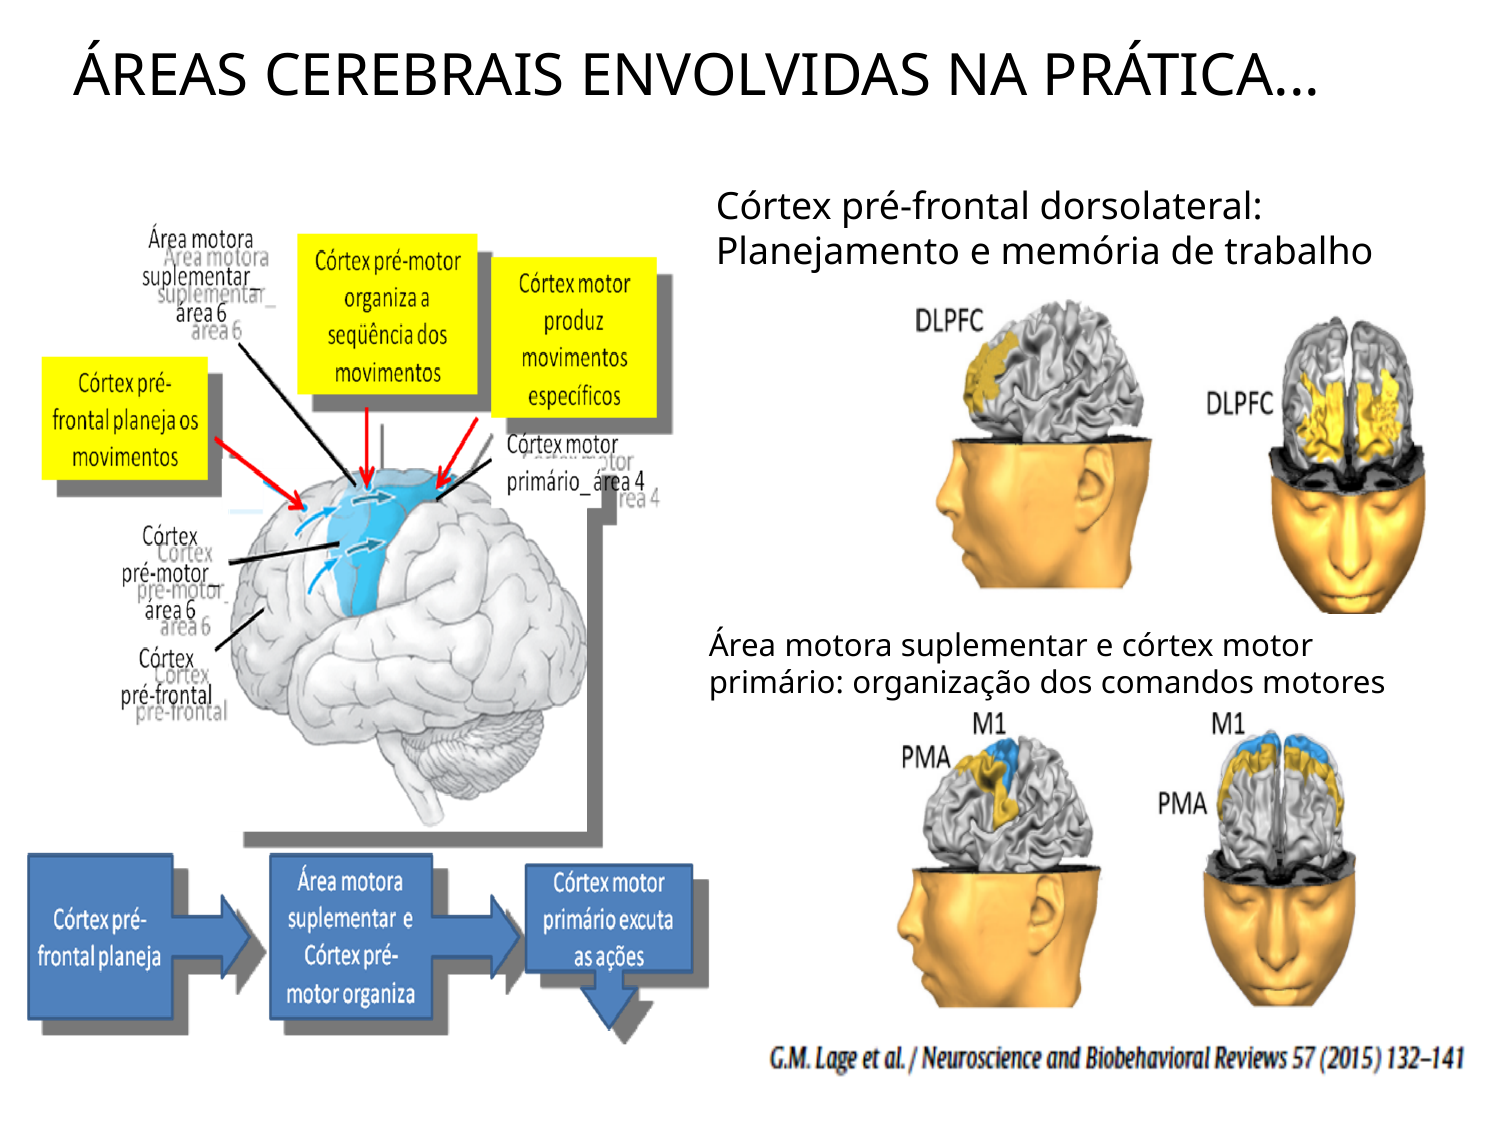

ÁREAS CEREBRAIS ENVOLVIDAS NA PRÁTICA...
Córtex pré-frontal dorsolateral: Planejamento e memória de trabalho
Área motora suplementar e córtex motor primário: organização dos comandos motores